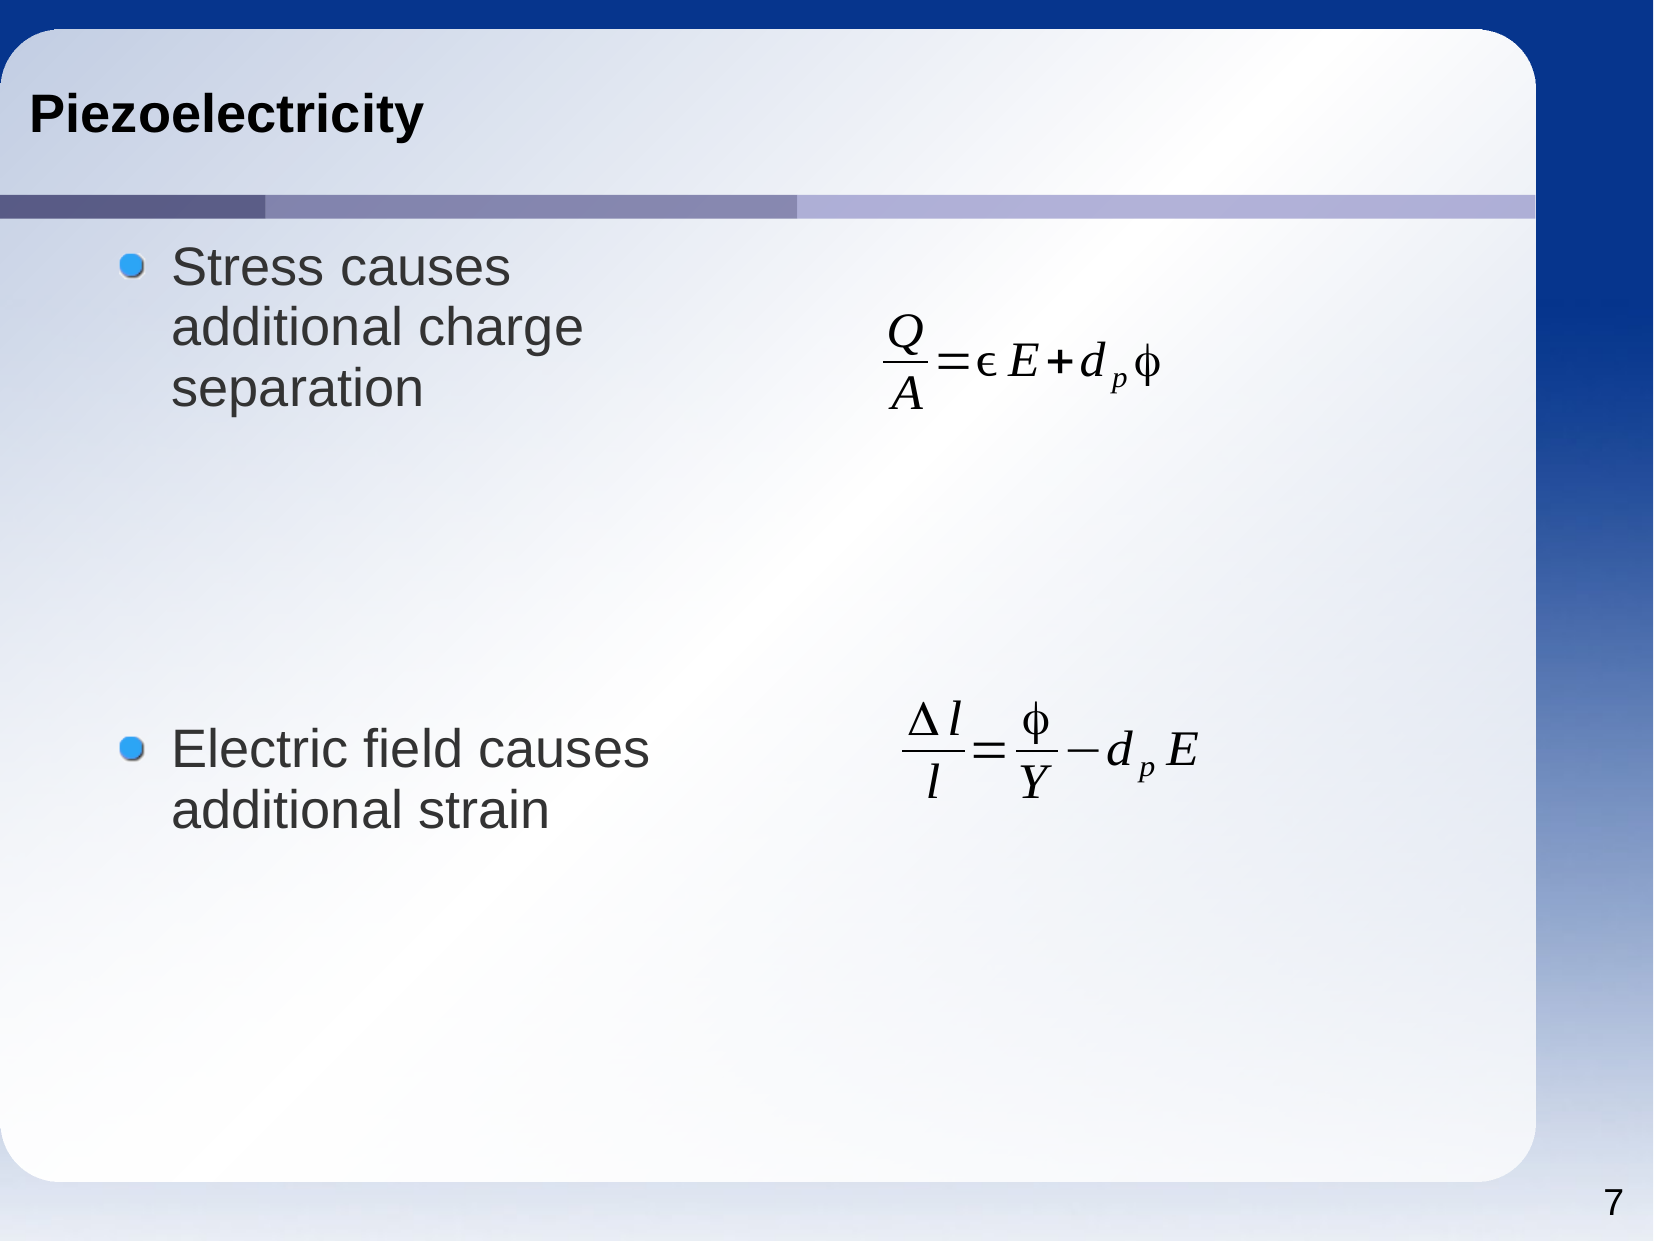

# Piezoelectricity
Stress causes additional charge separation
Electric field causes additional strain
7